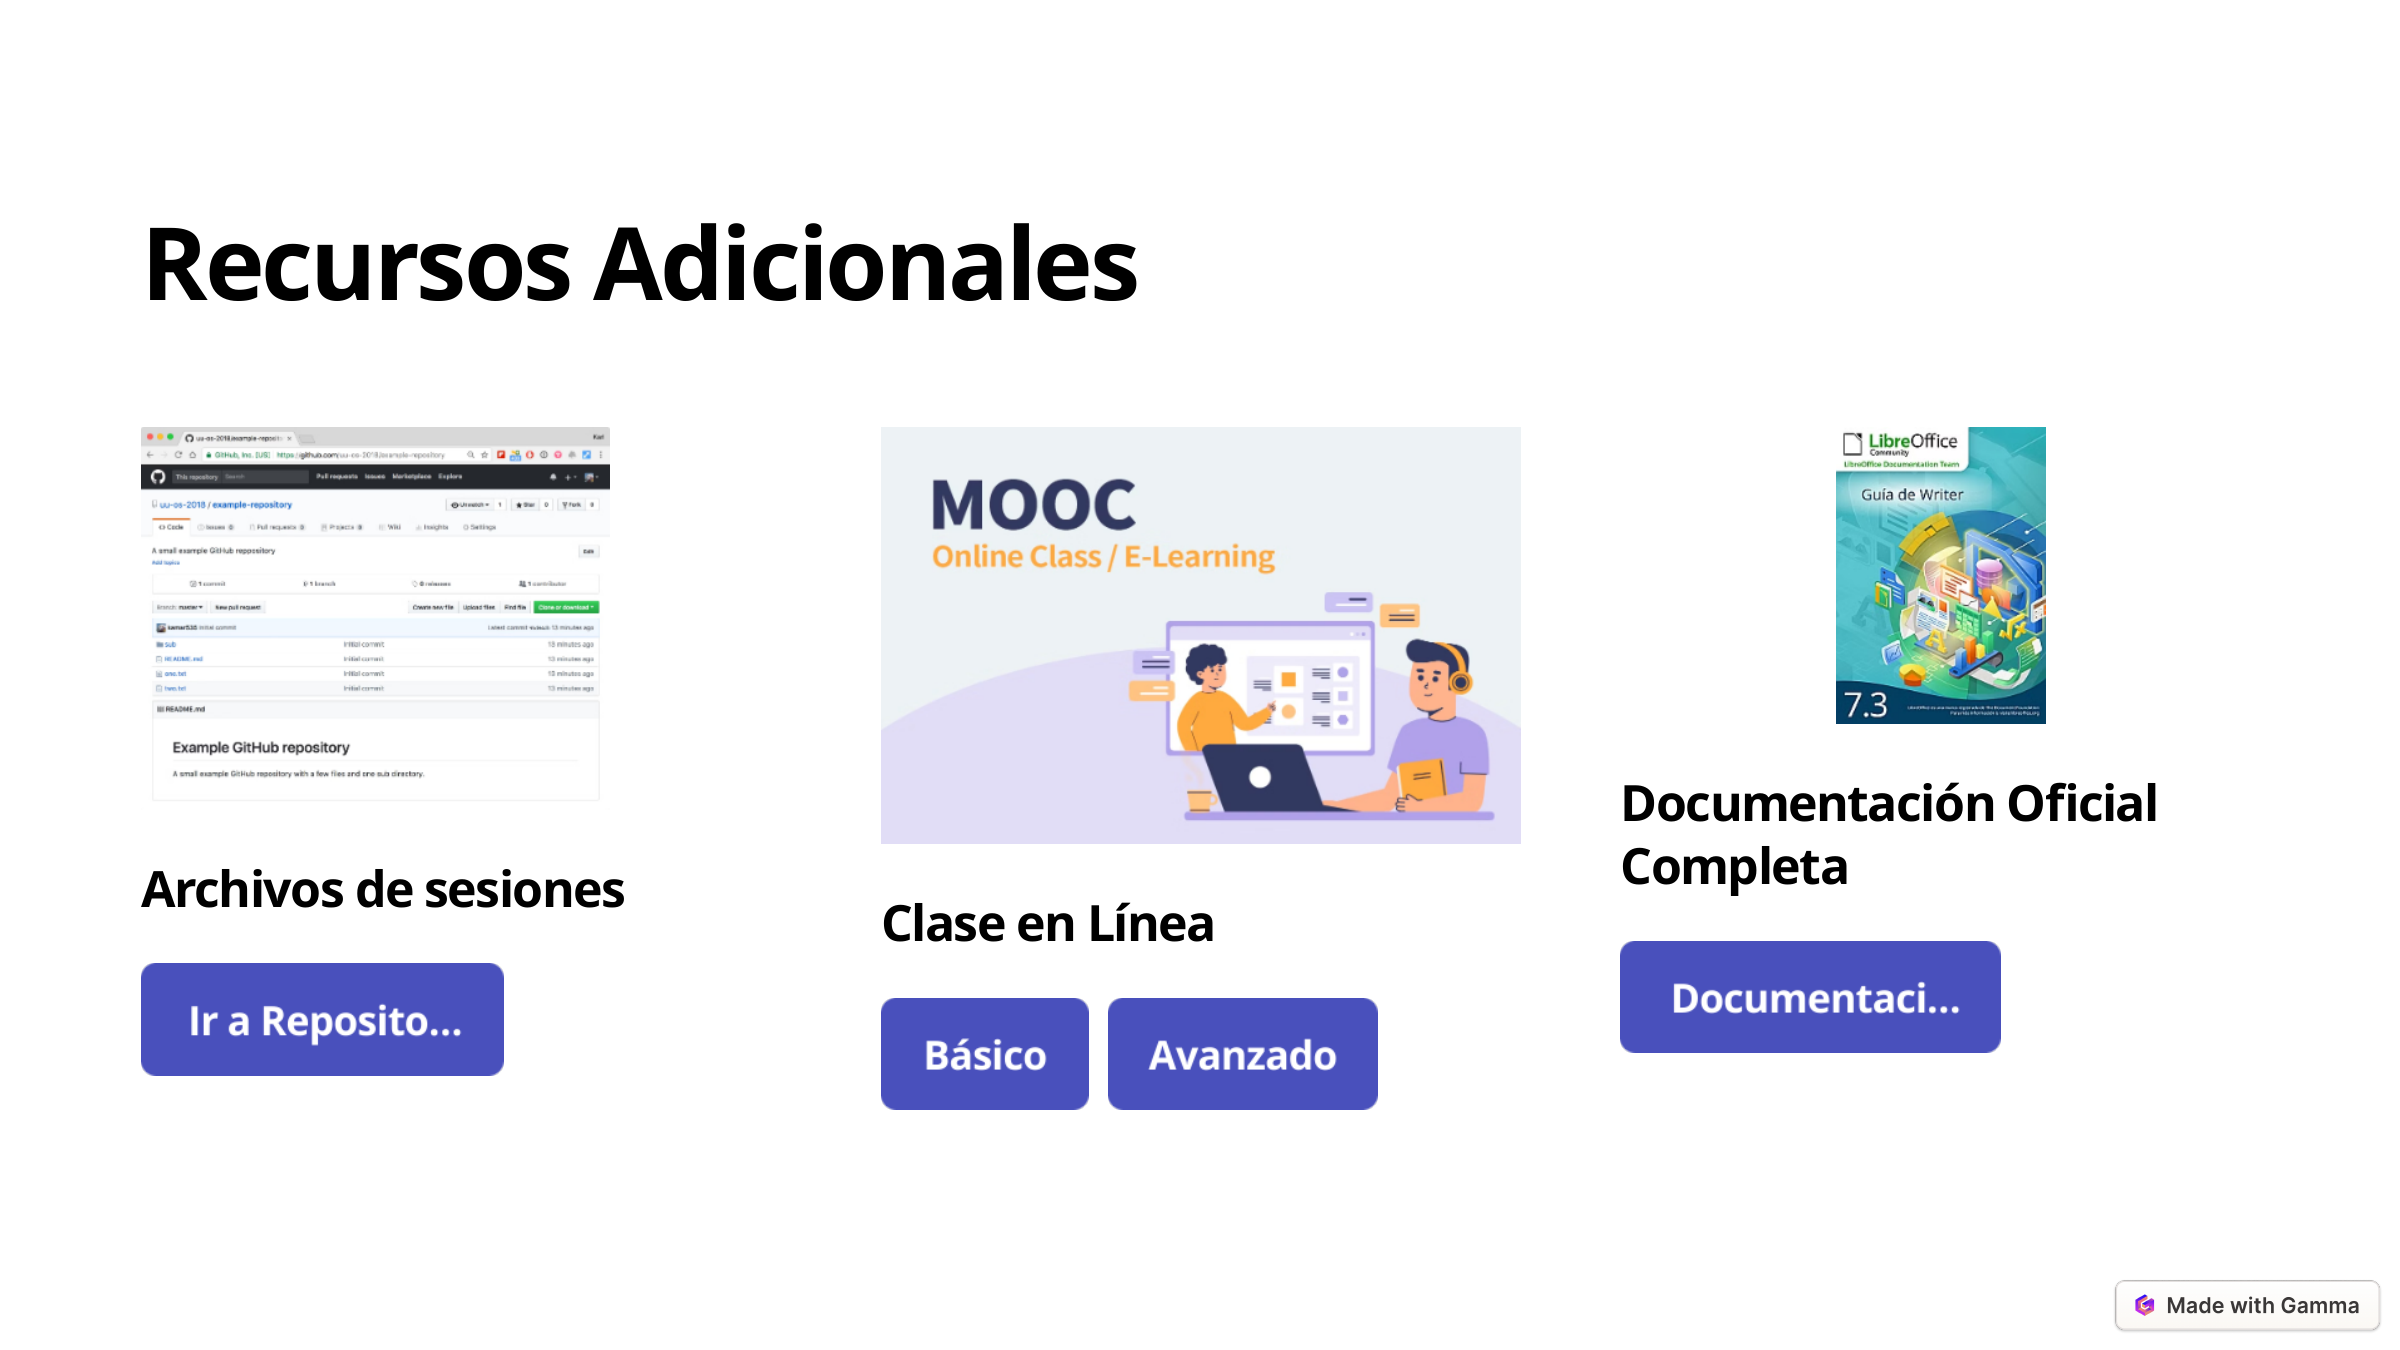

Recursos Adicionales
Documentación Oficial Completa
Archivos de sesiones
Clase en Línea